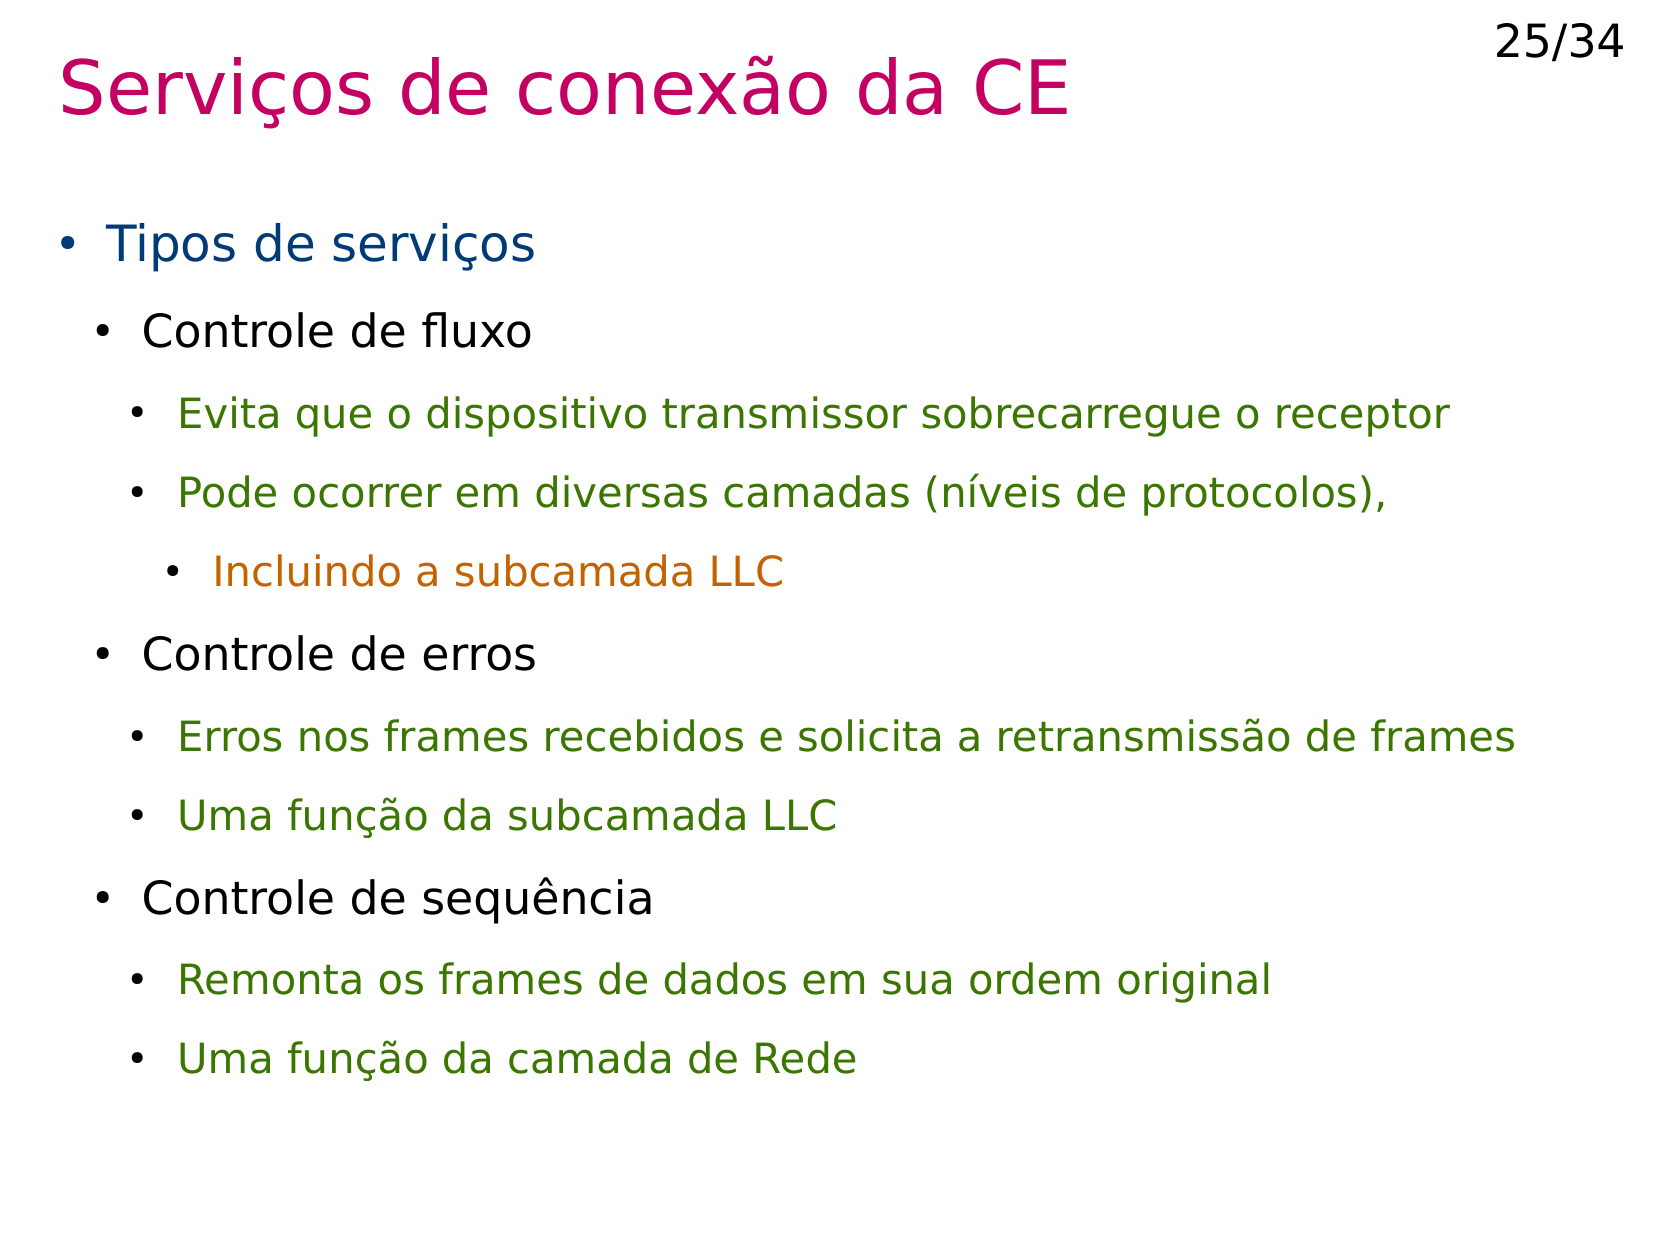

25
# Serviços de conexão da CE
Tipos de serviços
Controle de fluxo
Evita que o dispositivo transmissor sobrecarregue o receptor
Pode ocorrer em diversas camadas (níveis de protocolos),
Incluindo a subcamada LLC
Controle de erros
Erros nos frames recebidos e solicita a retransmissão de frames
Uma função da subcamada LLC
Controle de sequência
Remonta os frames de dados em sua ordem original
Uma função da camada de Rede